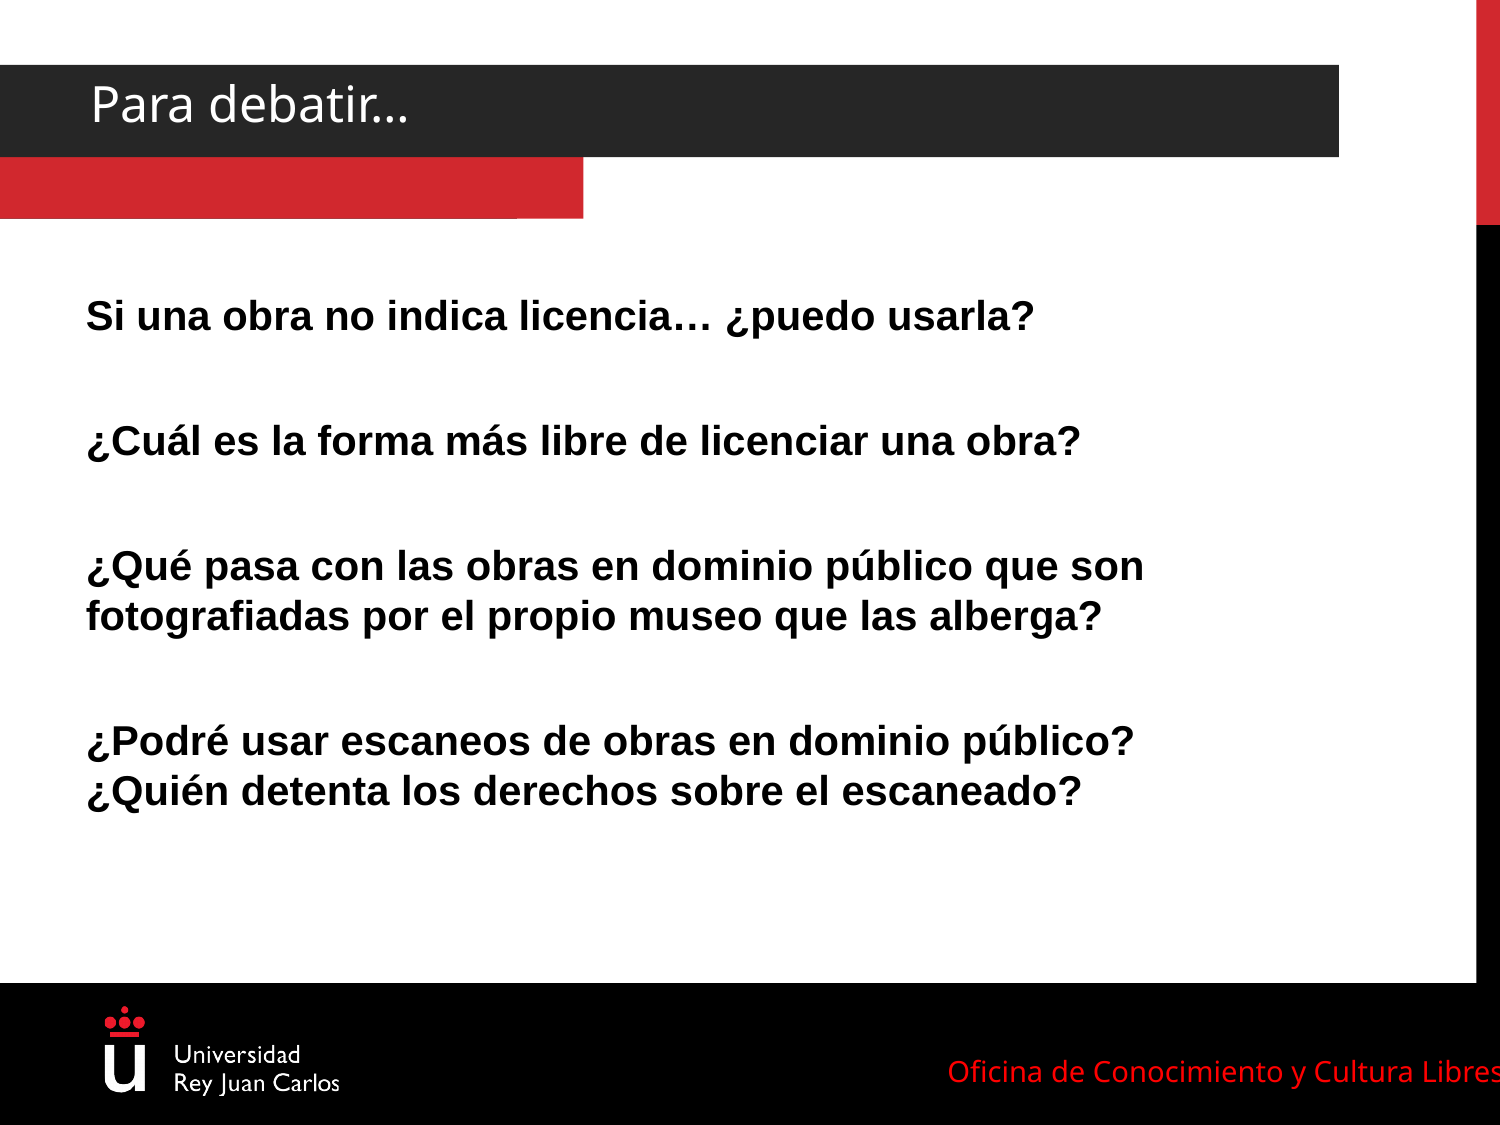

Para debatir…
# 1. CAMPUS DE MÓSTOLES
	Subtítulo 1
Si una obra no indica licencia… ¿puedo usarla?
¿Cuál es la forma más libre de licenciar una obra?
¿Qué pasa con las obras en dominio público que son fotografiadas por el propio museo que las alberga?
¿Podré usar escaneos de obras en dominio público? ¿Quién detenta los derechos sobre el escaneado?
Oficina de Conocimiento y Cultura Libres